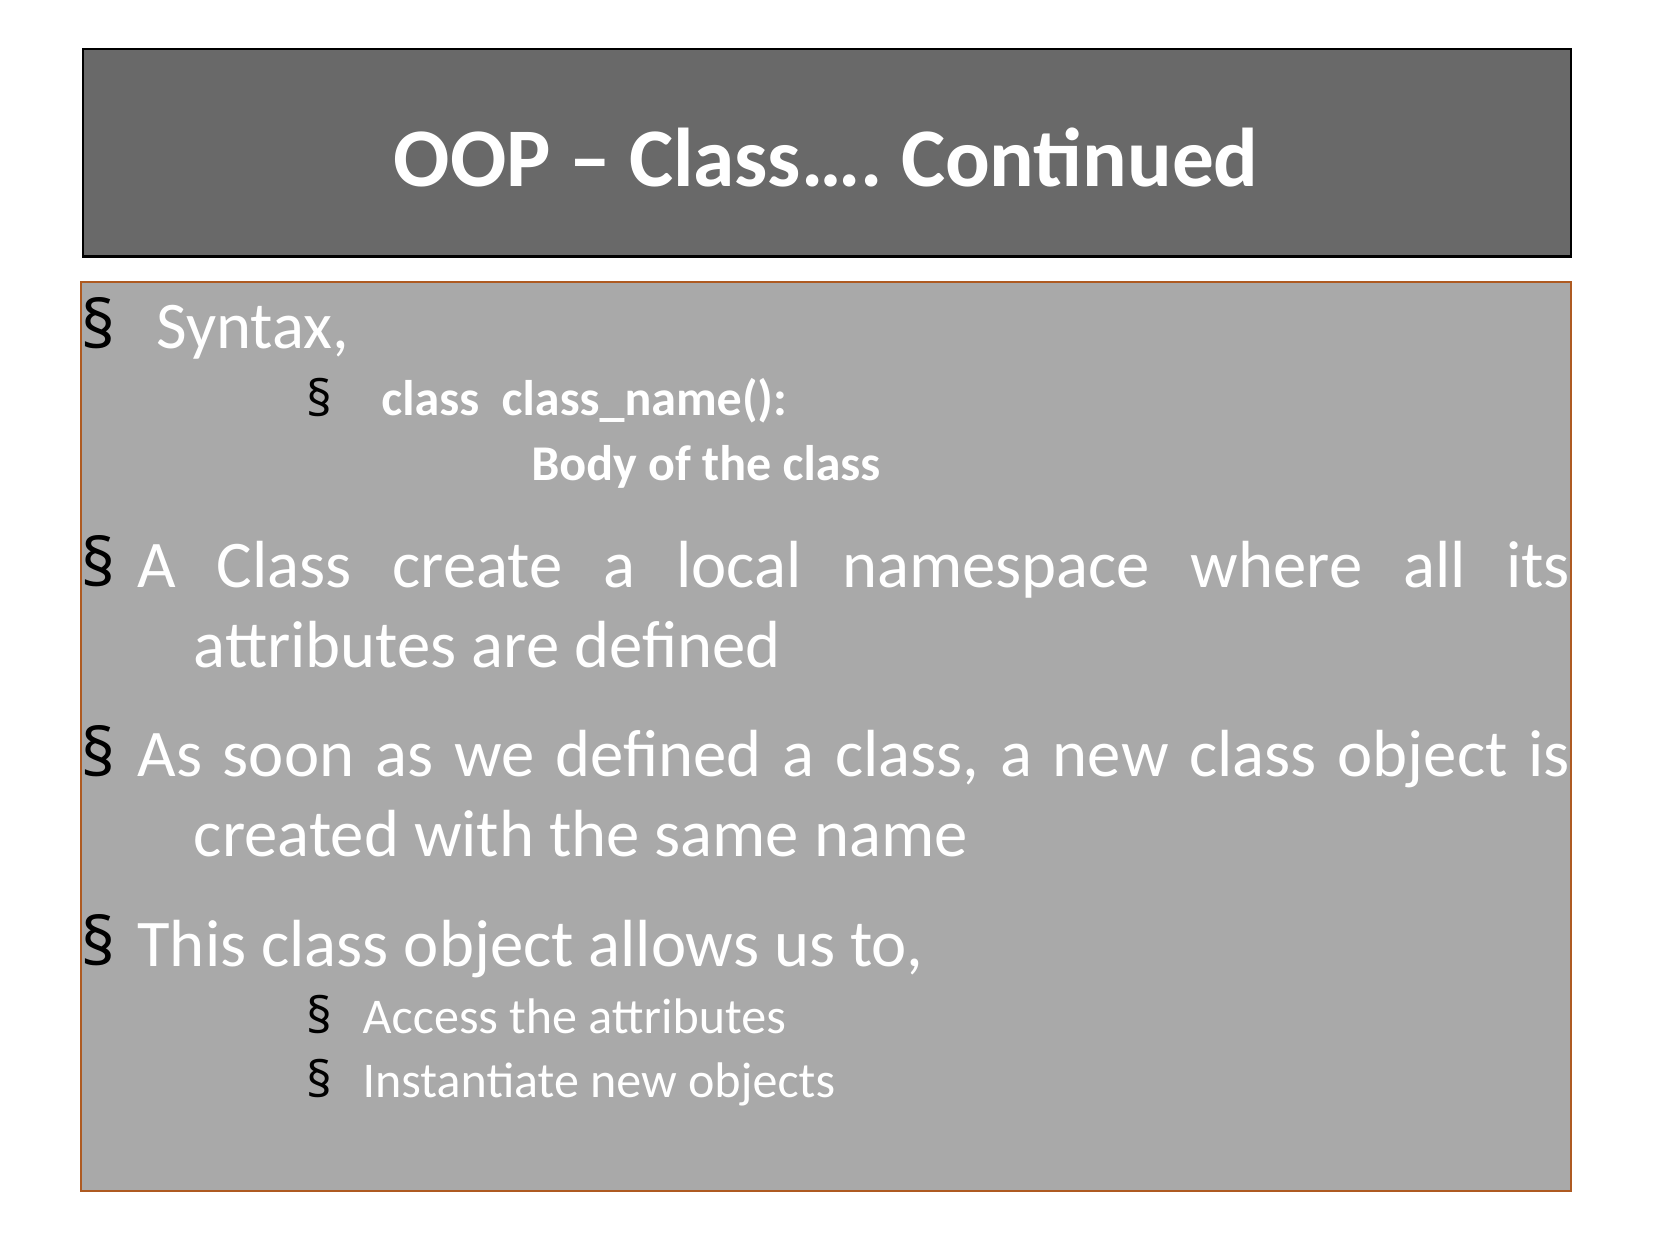

# OOP – Class…. Continued
Syntax,
class class_name():
	Body of the class
A Class create a local namespace where all its attributes are defined
As soon as we defined a class, a new class object is created with the same name
This class object allows us to,
Access the attributes
Instantiate new objects